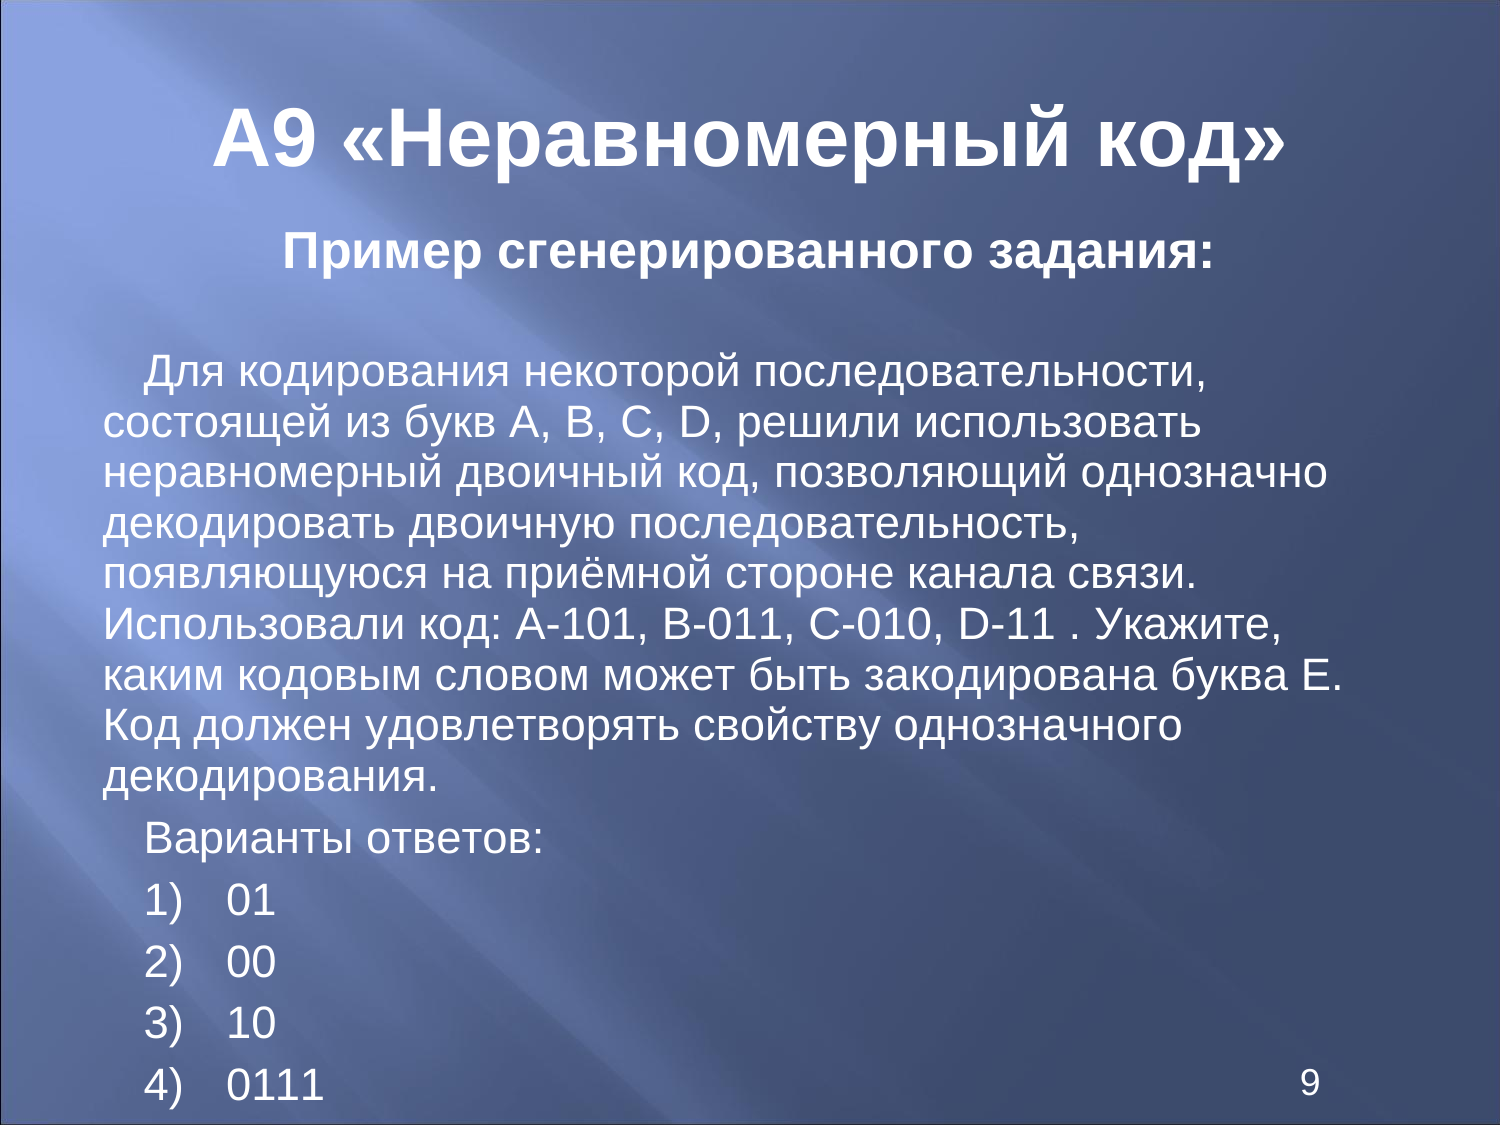

# A9 «Неравномерный код»
Пример сгенерированного задания:
Для кодирования некоторой последовательности, состоящей из букв A, B, C, D, решили использовать неравномерный двоичный код, позволяющий однозначно декодировать двоичную последовательность, появляющуюся на приёмной стороне канала связи. Использовали код: A-101, B-011, C-010, D-11 . Укажите, каким кодовым словом может быть закодирована буква E. Код должен удовлетворять свойству однозначного декодирования.
Варианты ответов:
 01
 00
 10
 0111
9